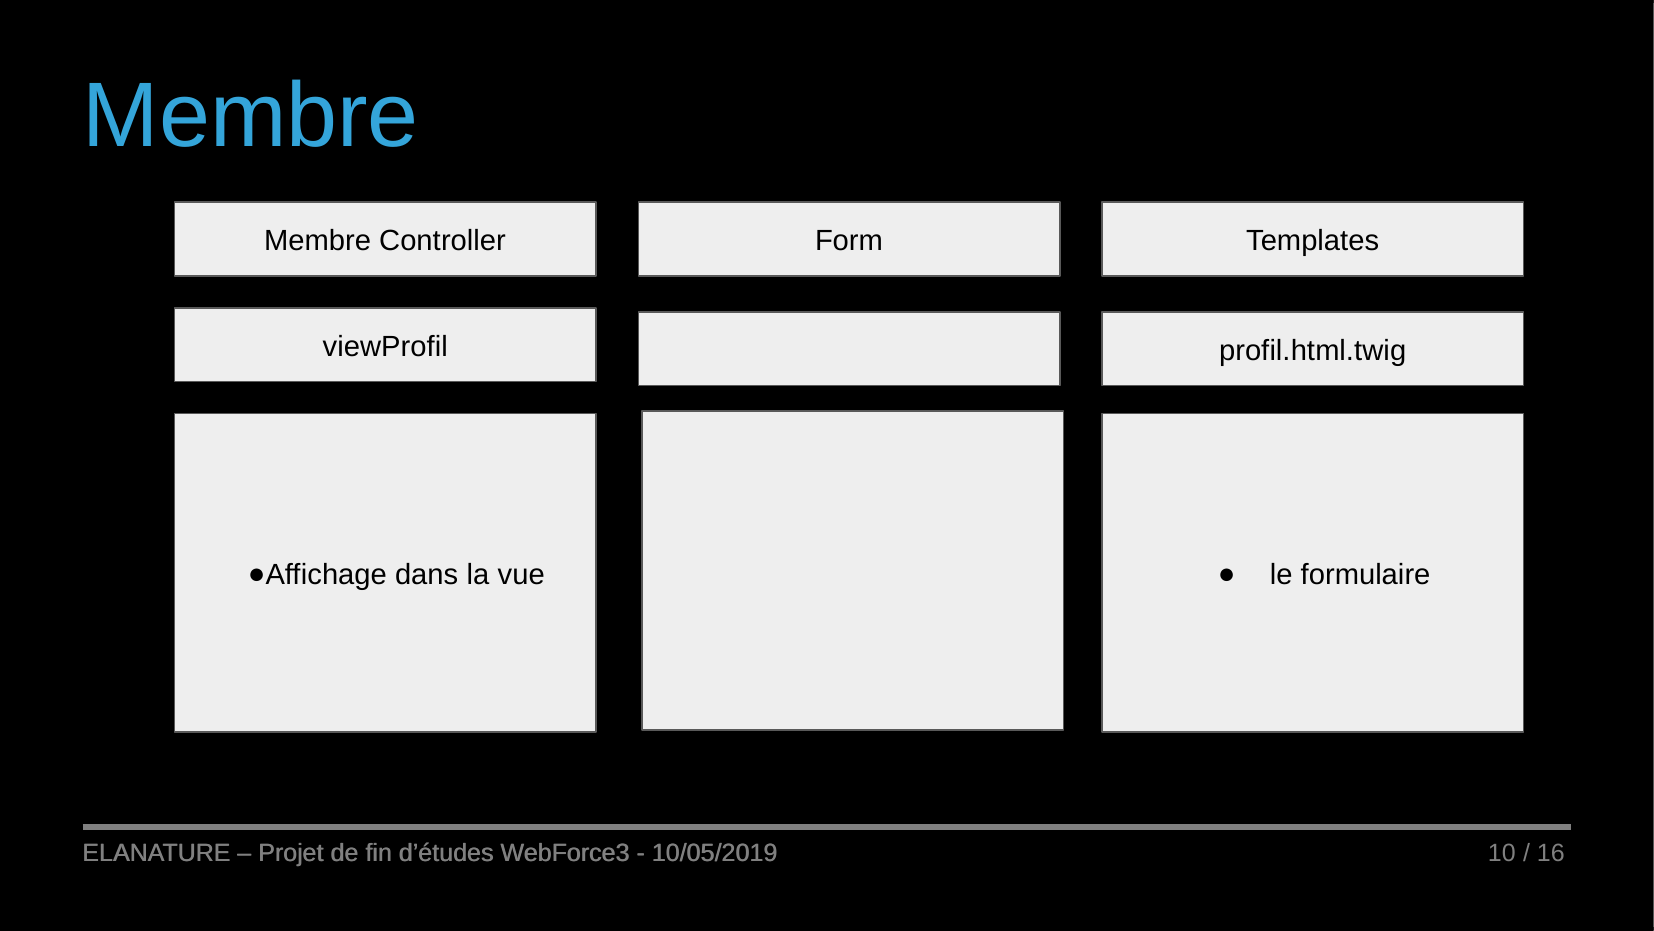

# Membre
Membre Controller
Form
Templates
viewProfil
profil.html.twig
Affichage dans la vue
le formulaire